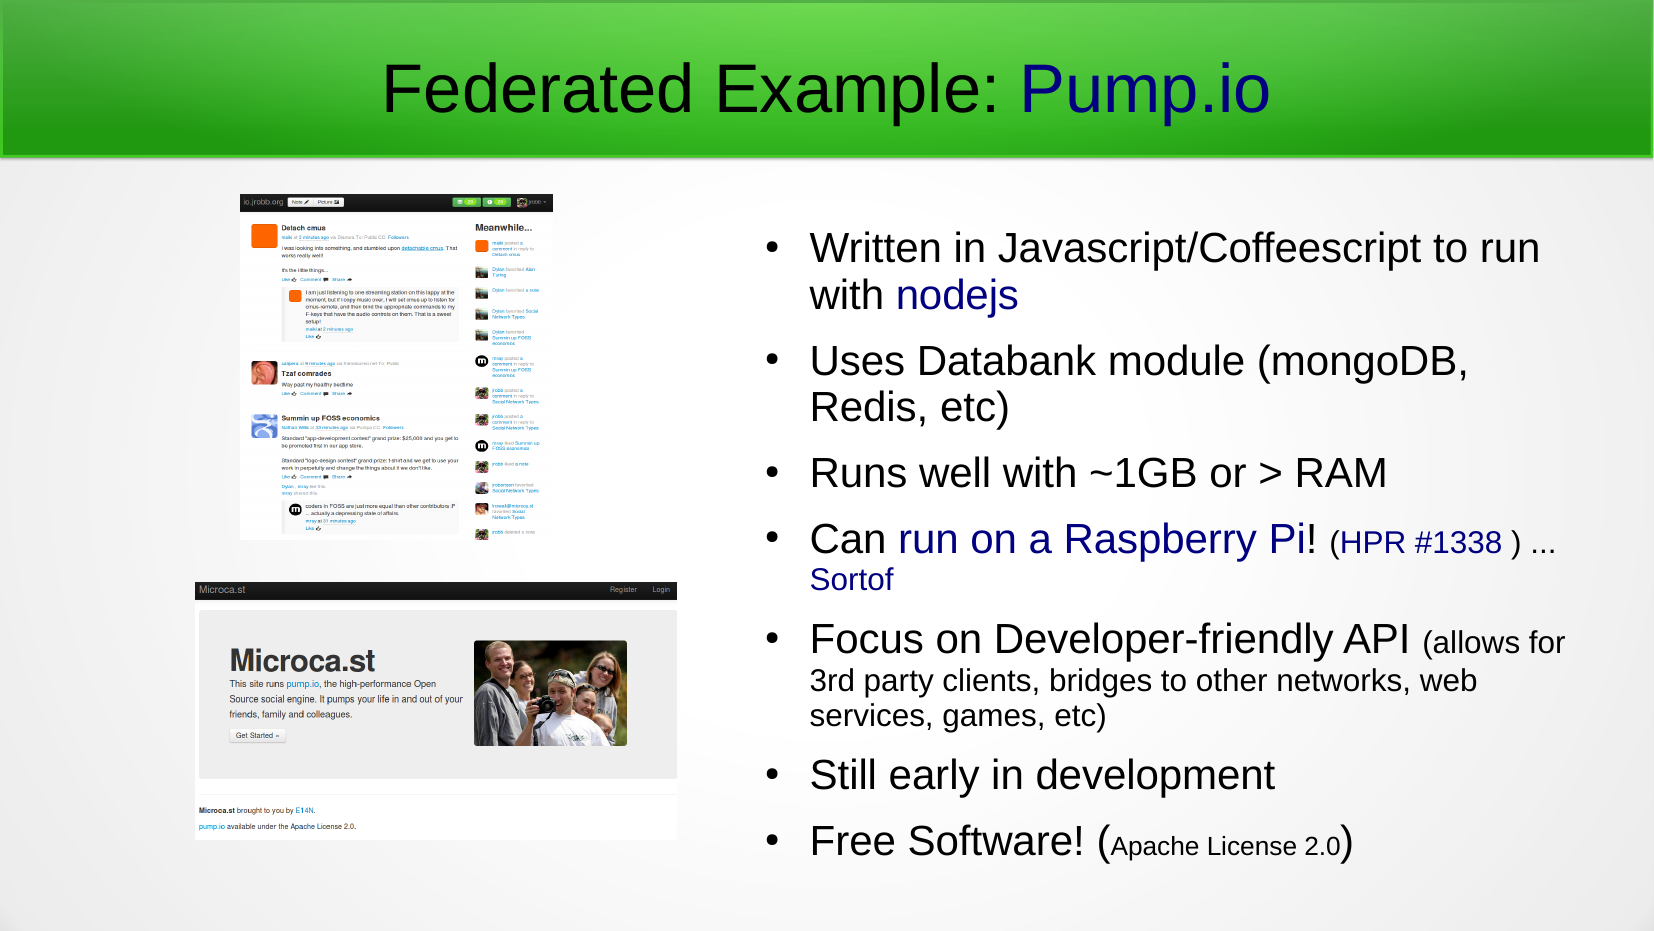

# Federated Example: Pump.io
Written in Javascript/Coffeescript to run with nodejs
Uses Databank module (mongoDB, Redis, etc)
Runs well with ~1GB or > RAM
Can run on a Raspberry Pi! (HPR #1338 ) ...Sortof
Focus on Developer-friendly API (allows for 3rd party clients, bridges to other networks, web services, games, etc)
Still early in development
Free Software! (Apache License 2.0)